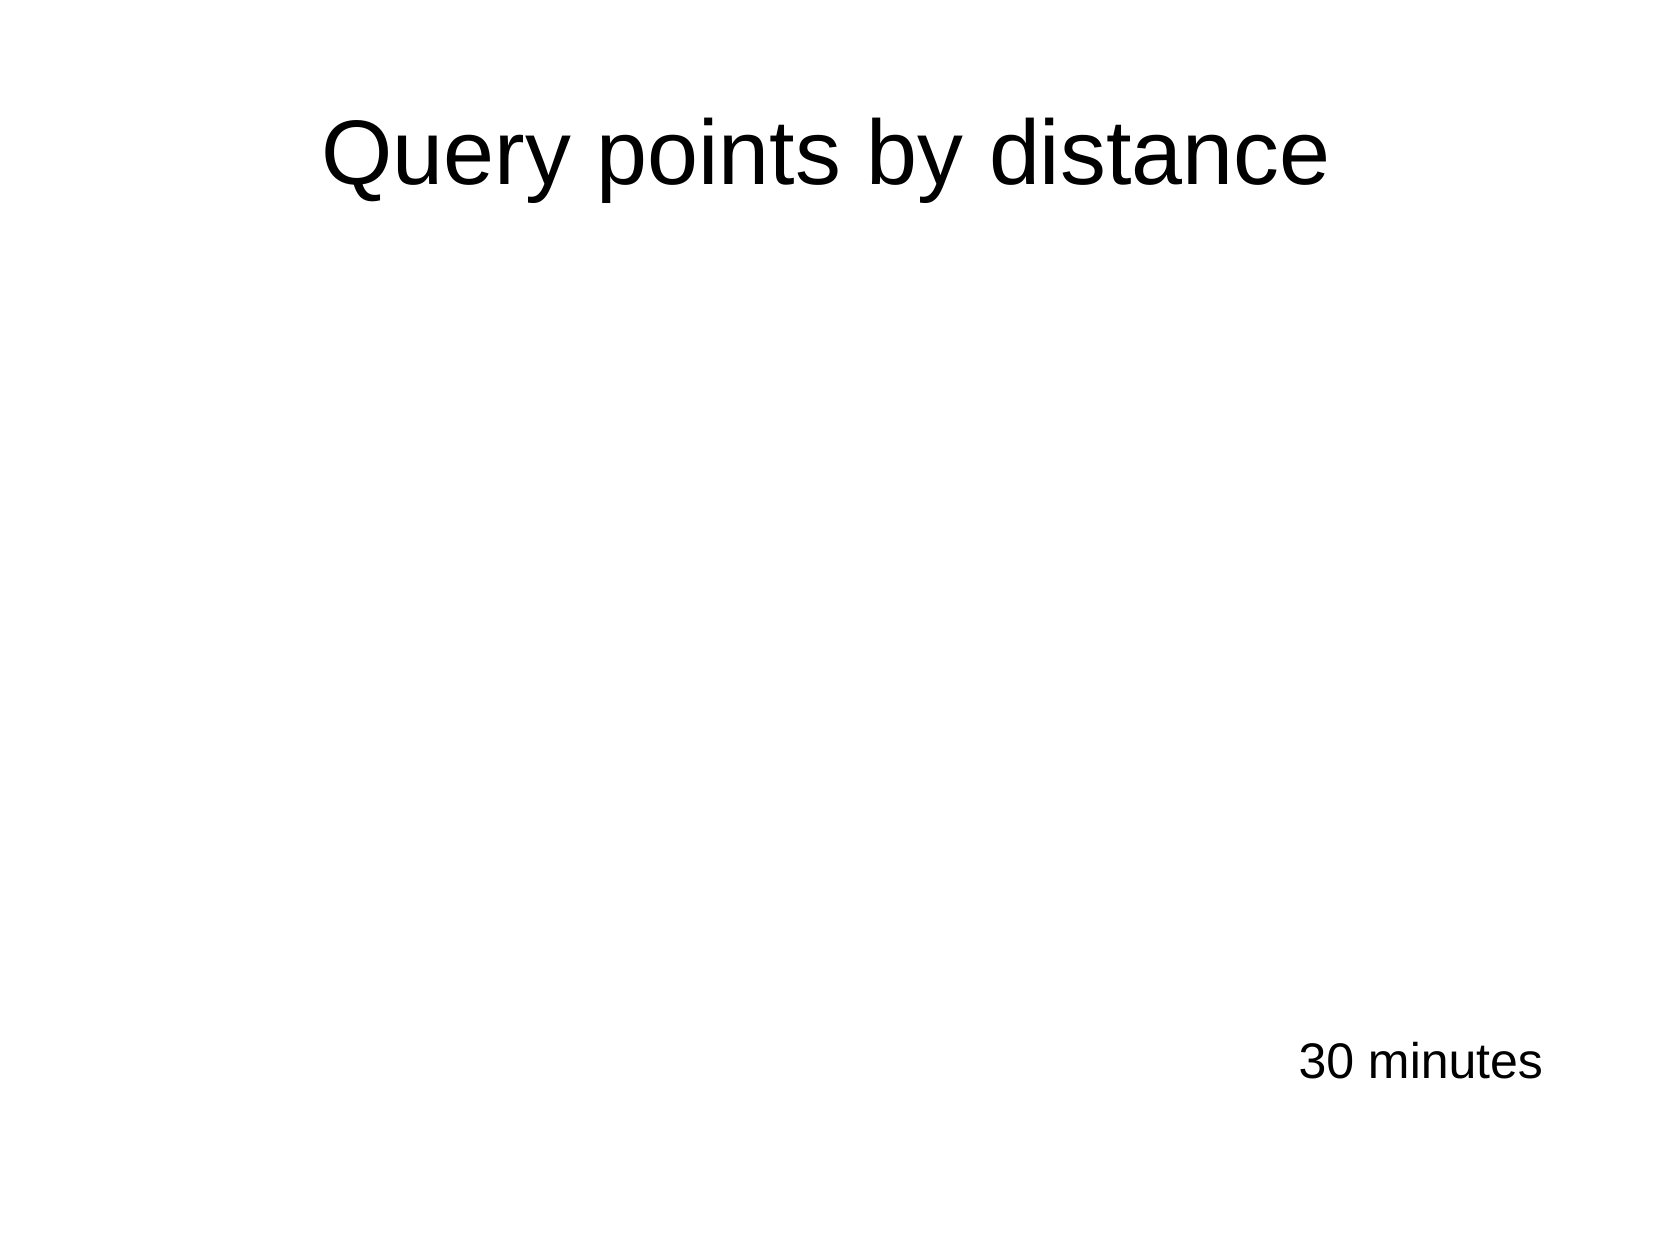

# Query points by distance
30 minutes